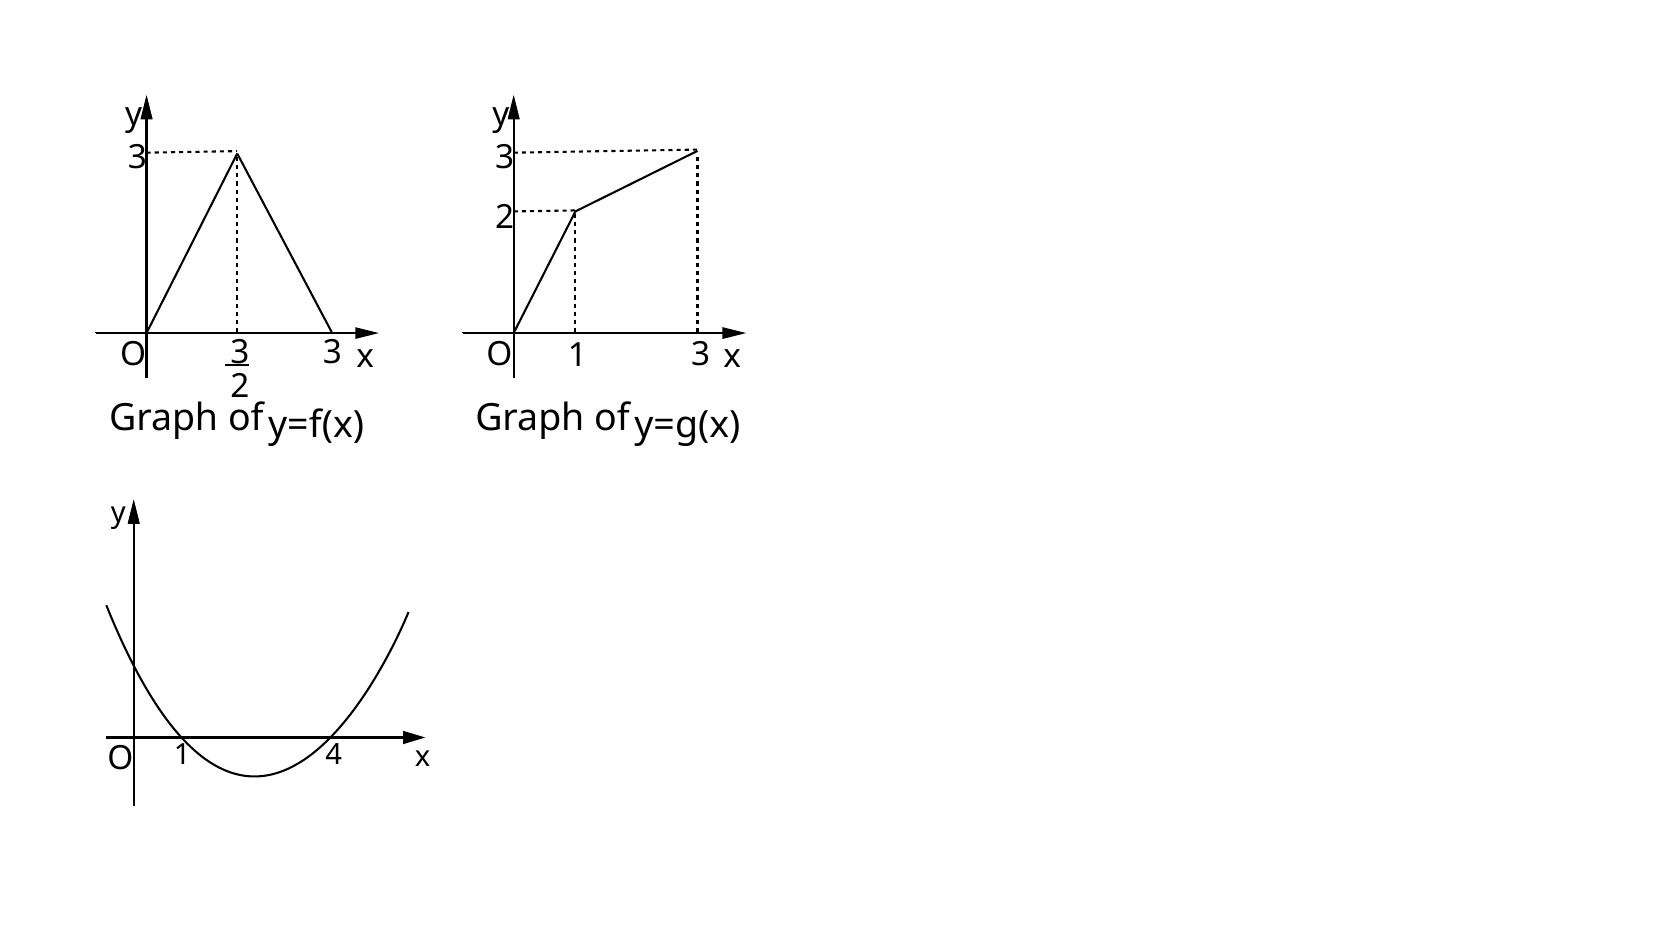

y
y
3
3
2
3
3
3
O
O
1
x
x
2
Graph of
Graph of
y=f(x)
y=g(x)
y
1
4
O
x